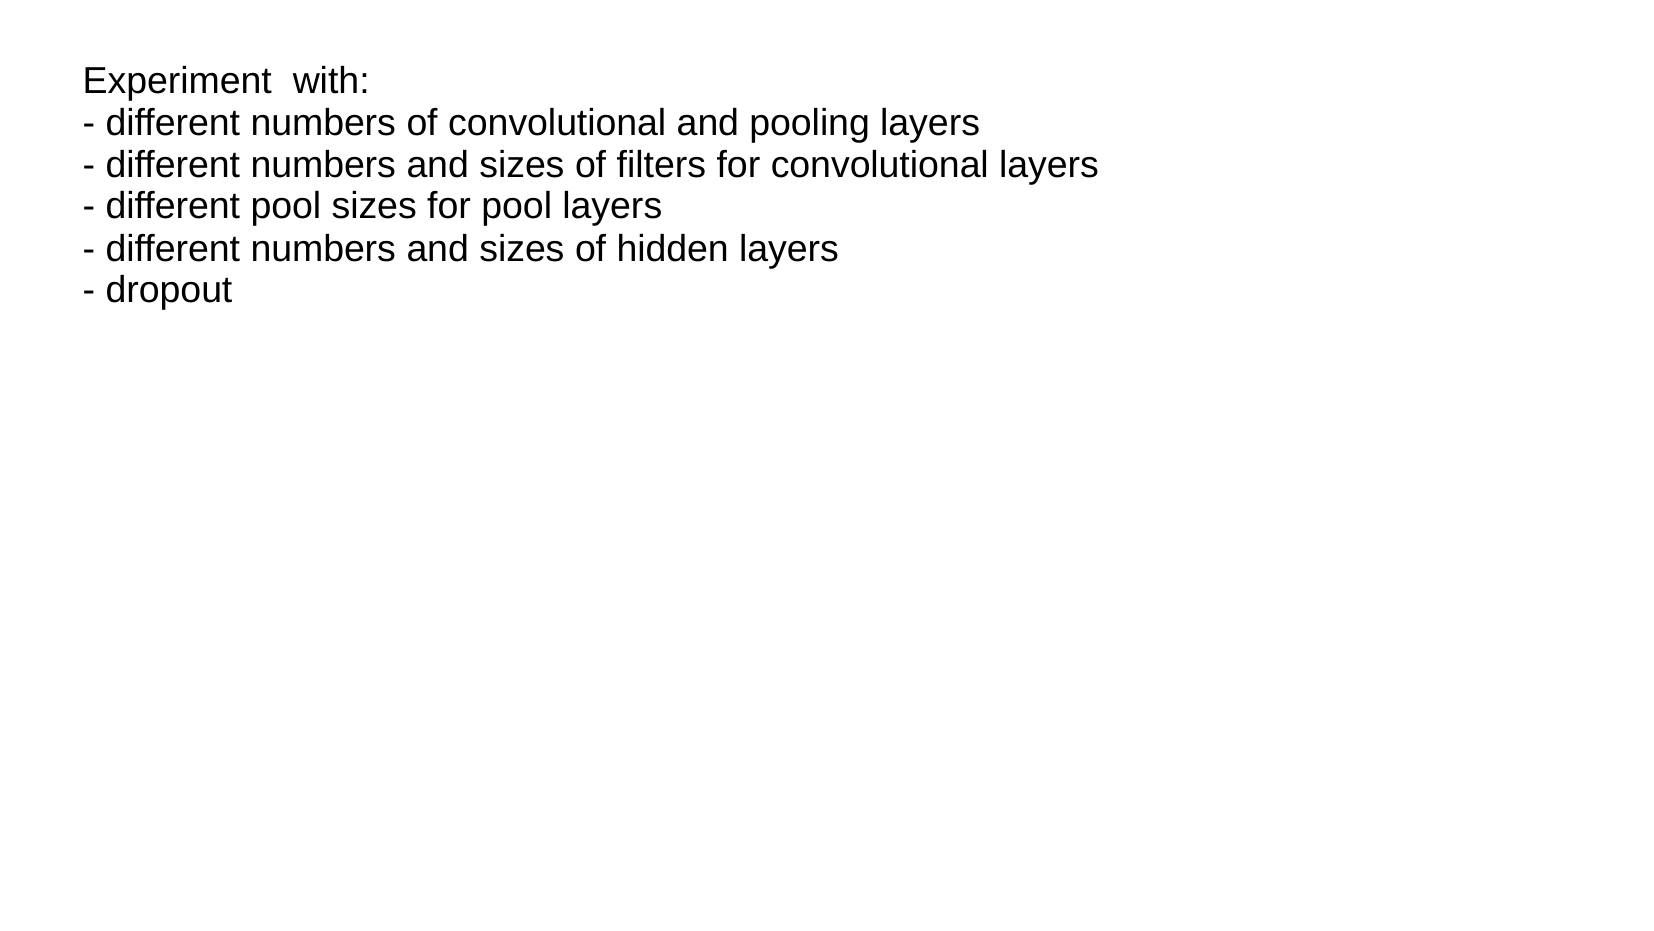

# Experiment with:
- different numbers of convolutional and pooling layers
- different numbers and sizes of filters for convolutional layers
- different pool sizes for pool layers
- different numbers and sizes of hidden layers
- dropout